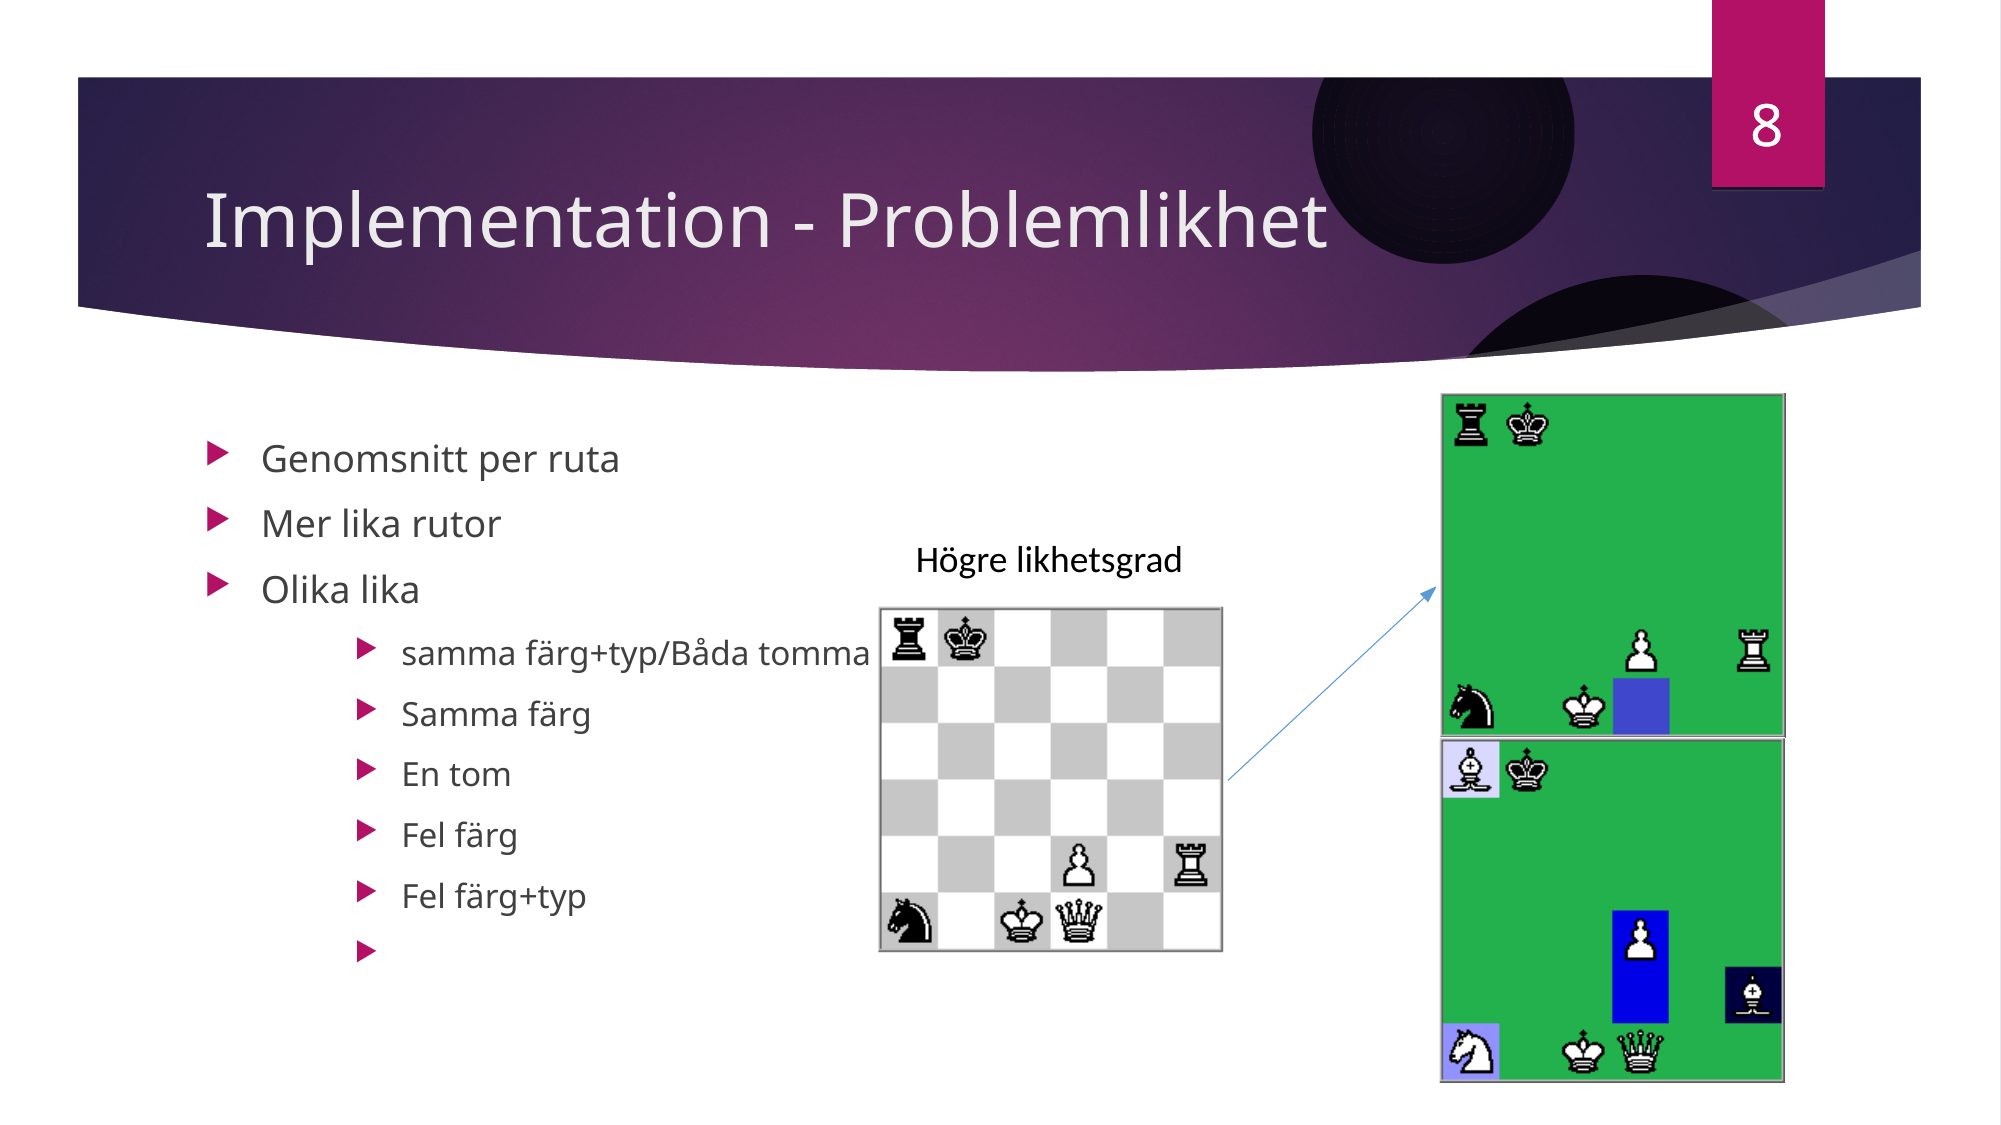

# Implementation - Problemlikhet
Genomsnitt per ruta
Mer lika rutor
Olika lika
samma färg+typ/Båda tomma
Samma färg
En tom
Fel färg
Fel färg+typ
Högre likhetsgrad